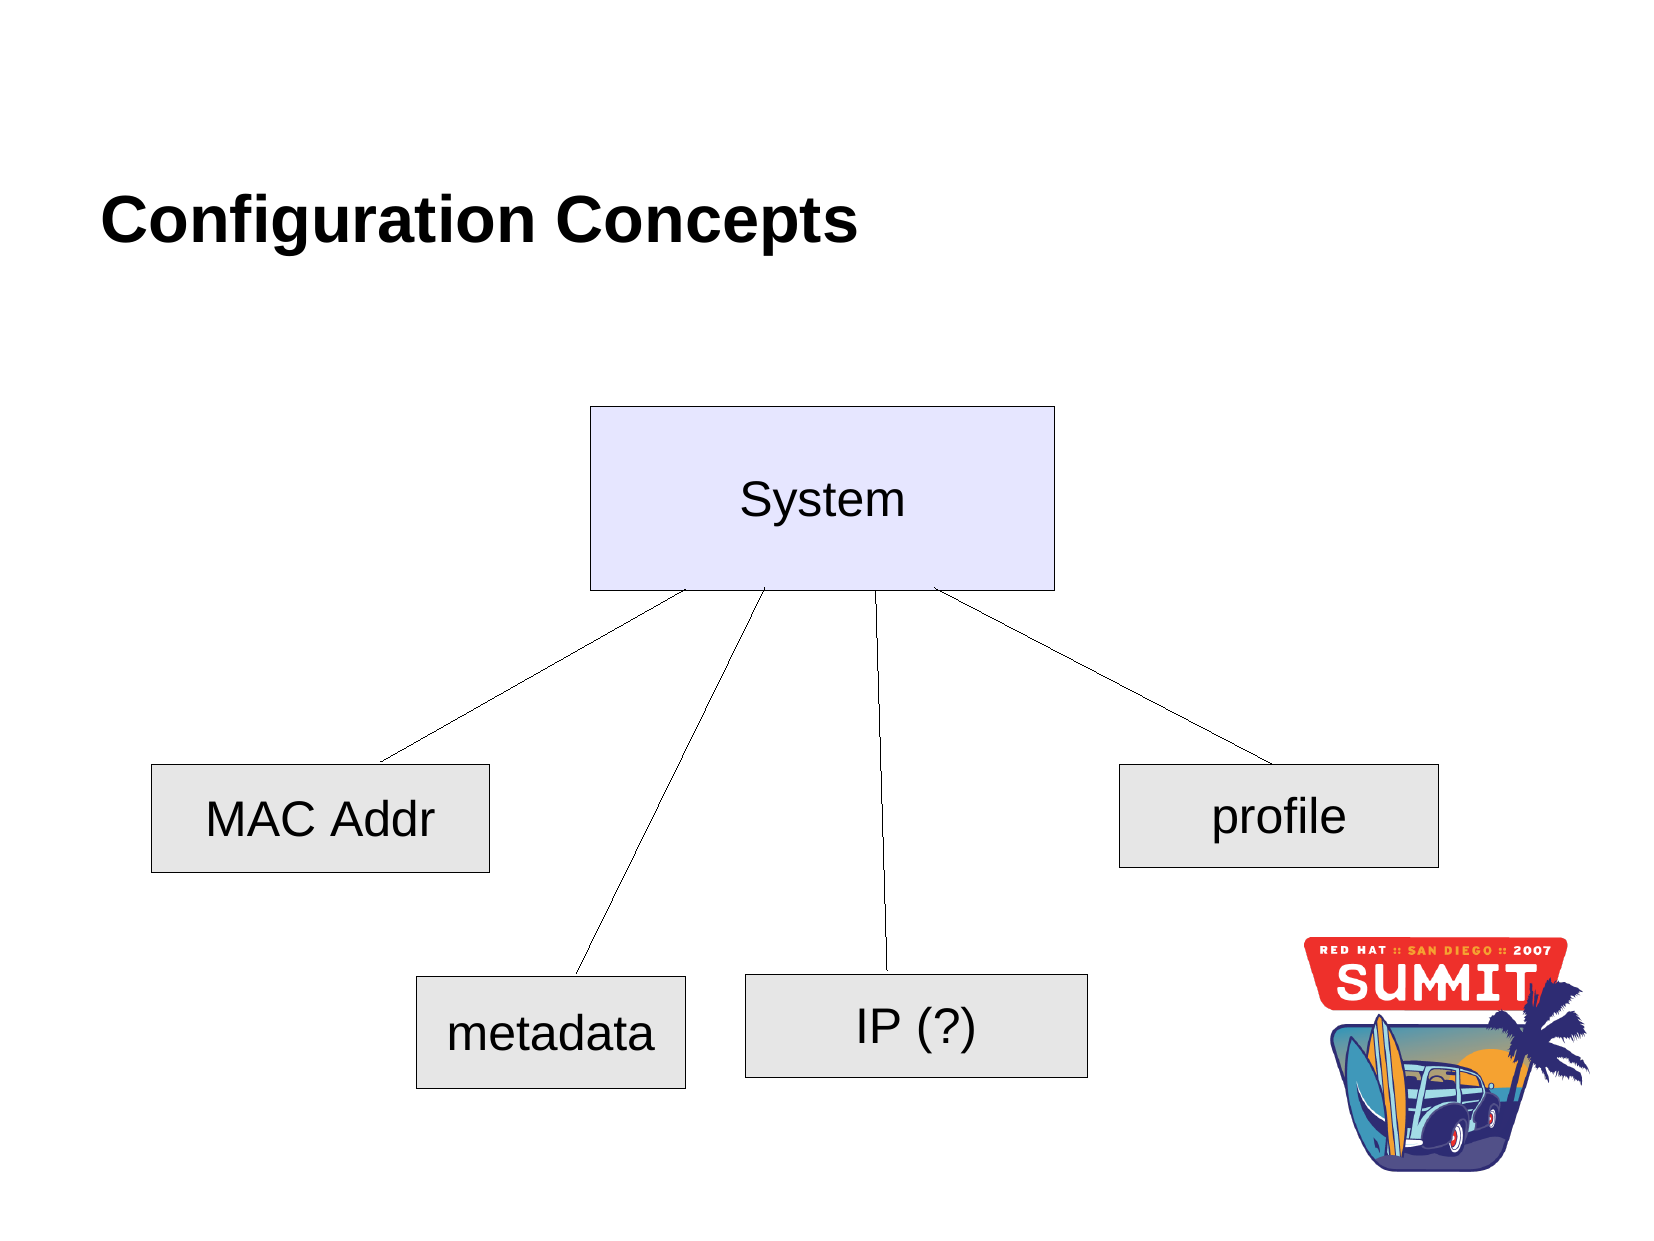

# Configuration Concepts
System
MAC Addr
profile
IP (?)
metadata